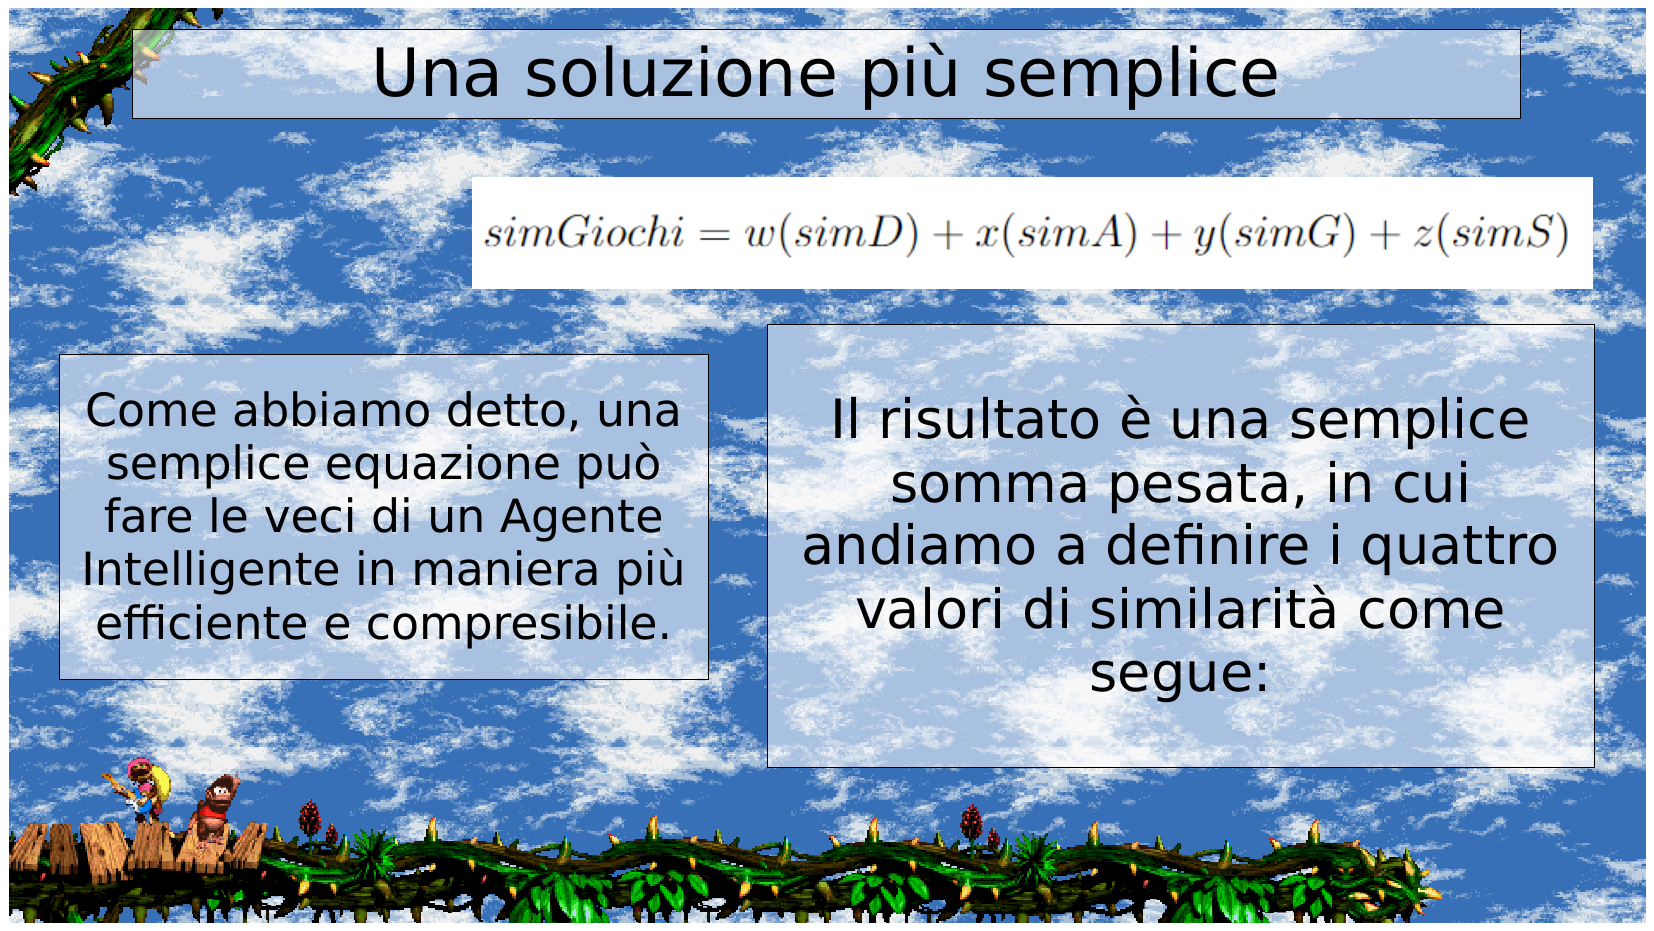

# Una soluzione più semplice
Il risultato è una semplice somma pesata, in cui andiamo a definire i quattro valori di similarità come segue:
Come abbiamo detto, una semplice equazione può fare le veci di un Agente Intelligente in maniera più efficiente e compresibile.